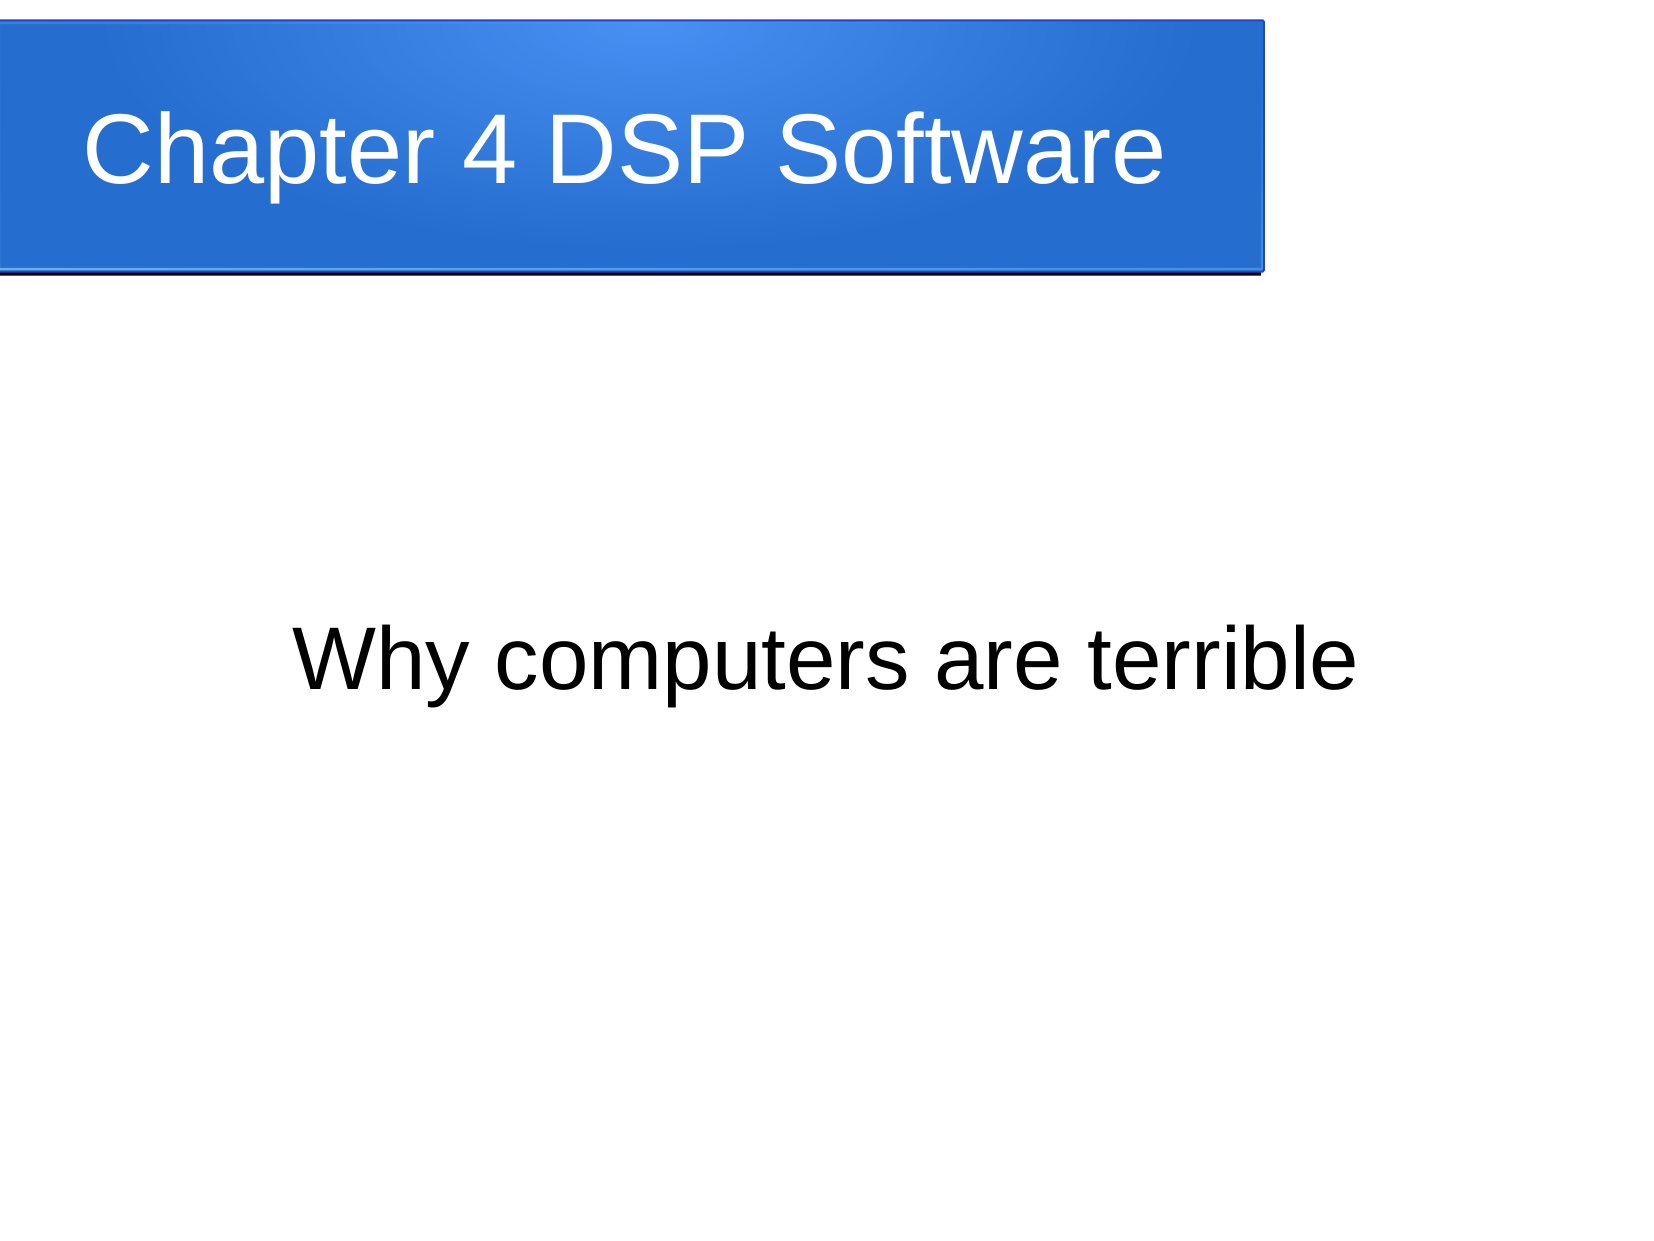

# Chapter 4 DSP Software
Why computers are terrible